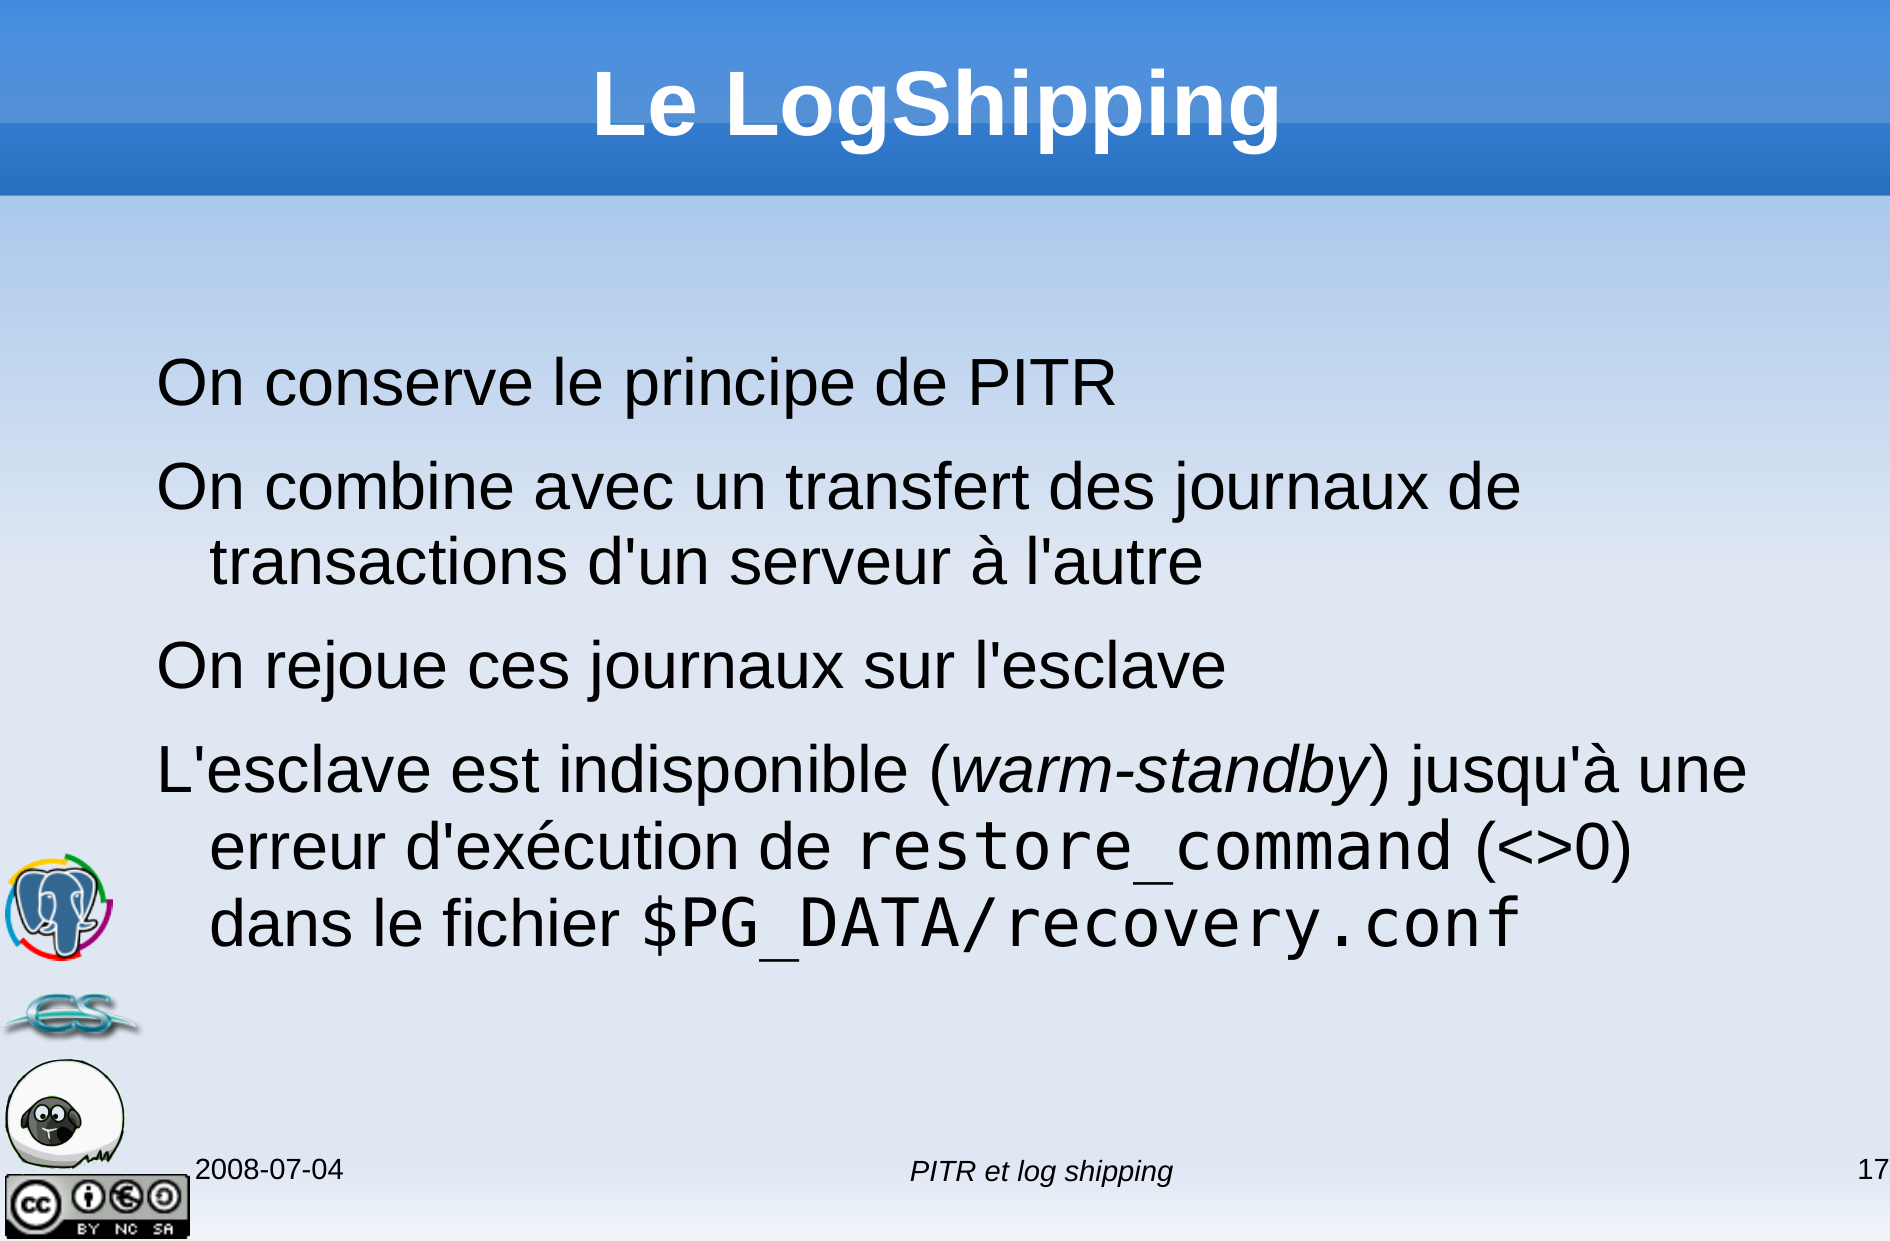

# Le LogShipping
On conserve le principe de PITR
On combine avec un transfert des journaux de transactions d'un serveur à l'autre
On rejoue ces journaux sur l'esclave
L'esclave est indisponible (warm-standby) jusqu'à une erreur d'exécution de restore_command (<>0) dans le fichier $PG_DATA/recovery.conf
2008-07-04
17
PITR et log shipping